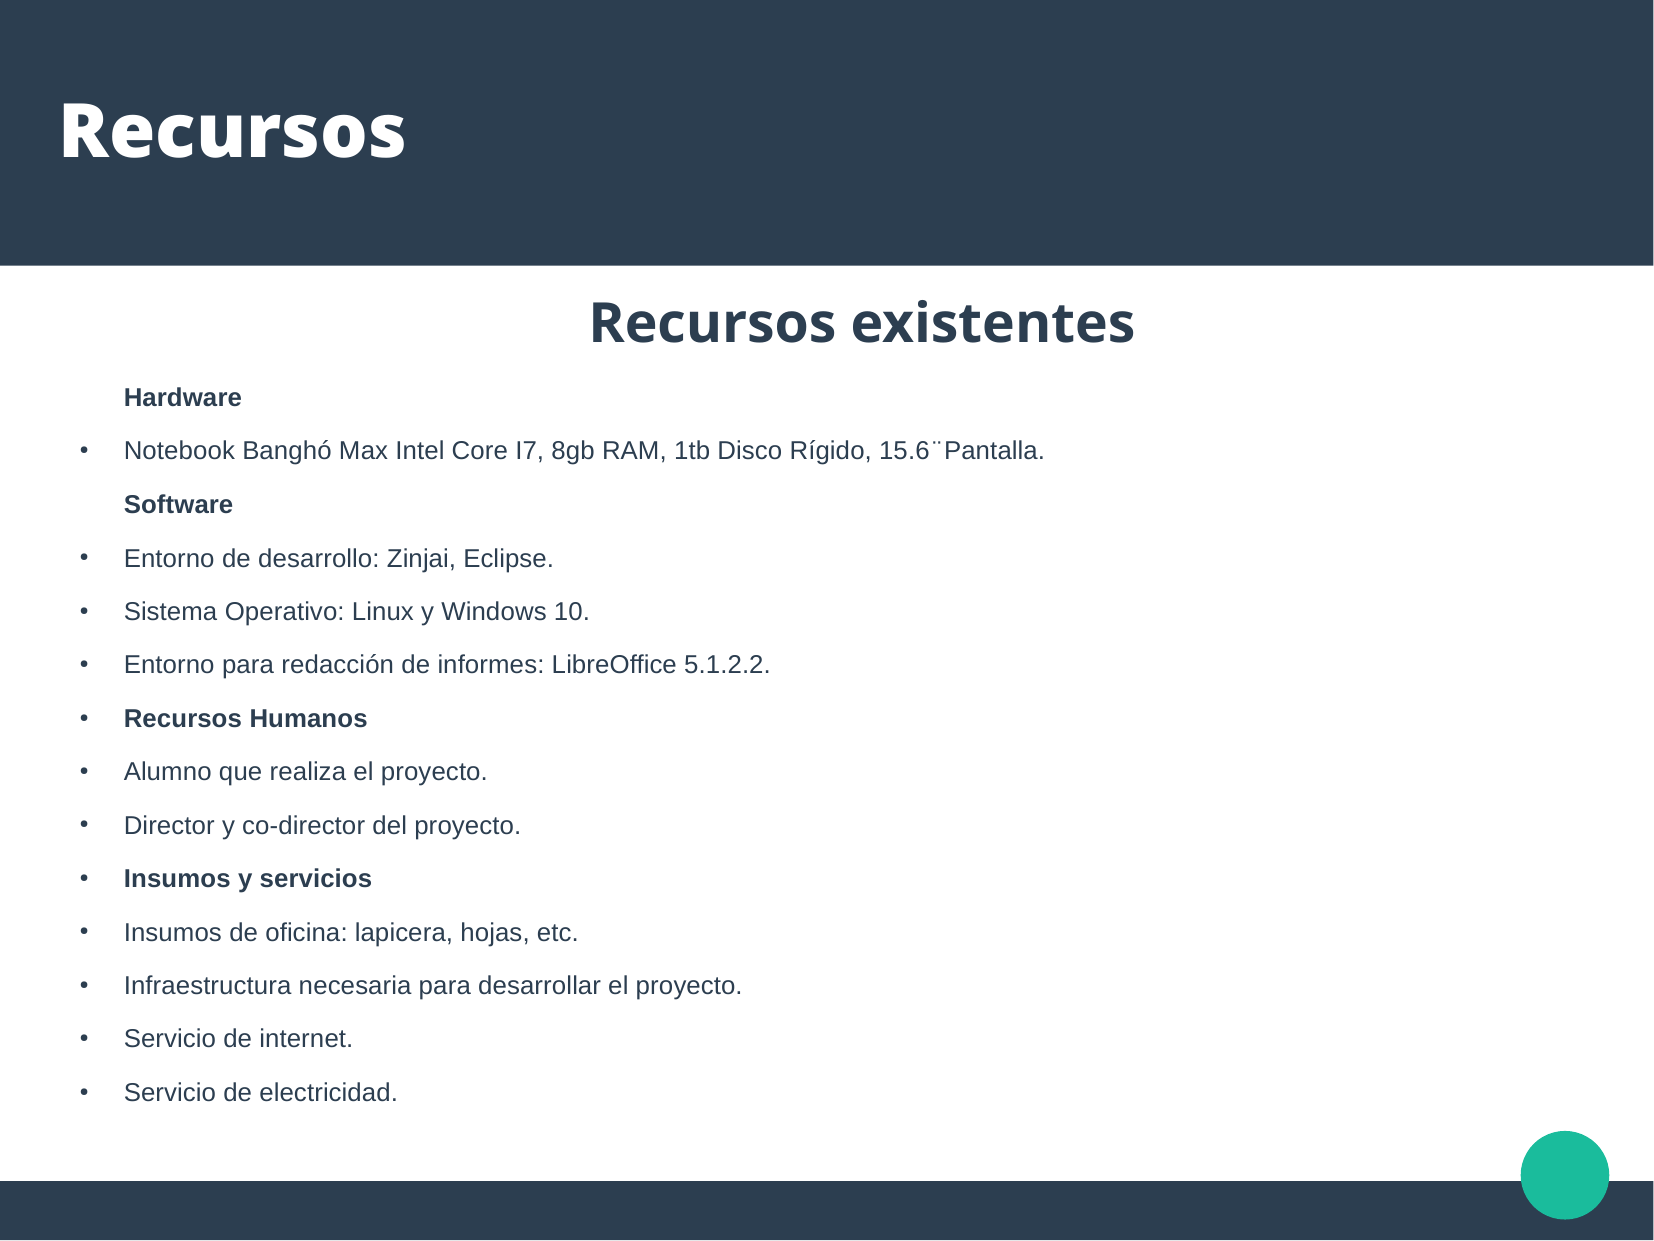

# Recursos
Recursos existentes
Hardware
Notebook Banghó Max Intel Core I7, 8gb RAM, 1tb Disco Rígido, 15.6 ̈ Pantalla.
Software
Entorno de desarrollo: Zinjai, Eclipse.
Sistema Operativo: Linux y Windows 10.
Entorno para redacción de informes: LibreOffice 5.1.2.2.
Recursos Humanos
Alumno que realiza el proyecto.
Director y co-director del proyecto.
Insumos y servicios
Insumos de oficina: lapicera, hojas, etc.
Infraestructura necesaria para desarrollar el proyecto.
Servicio de internet.
Servicio de electricidad.